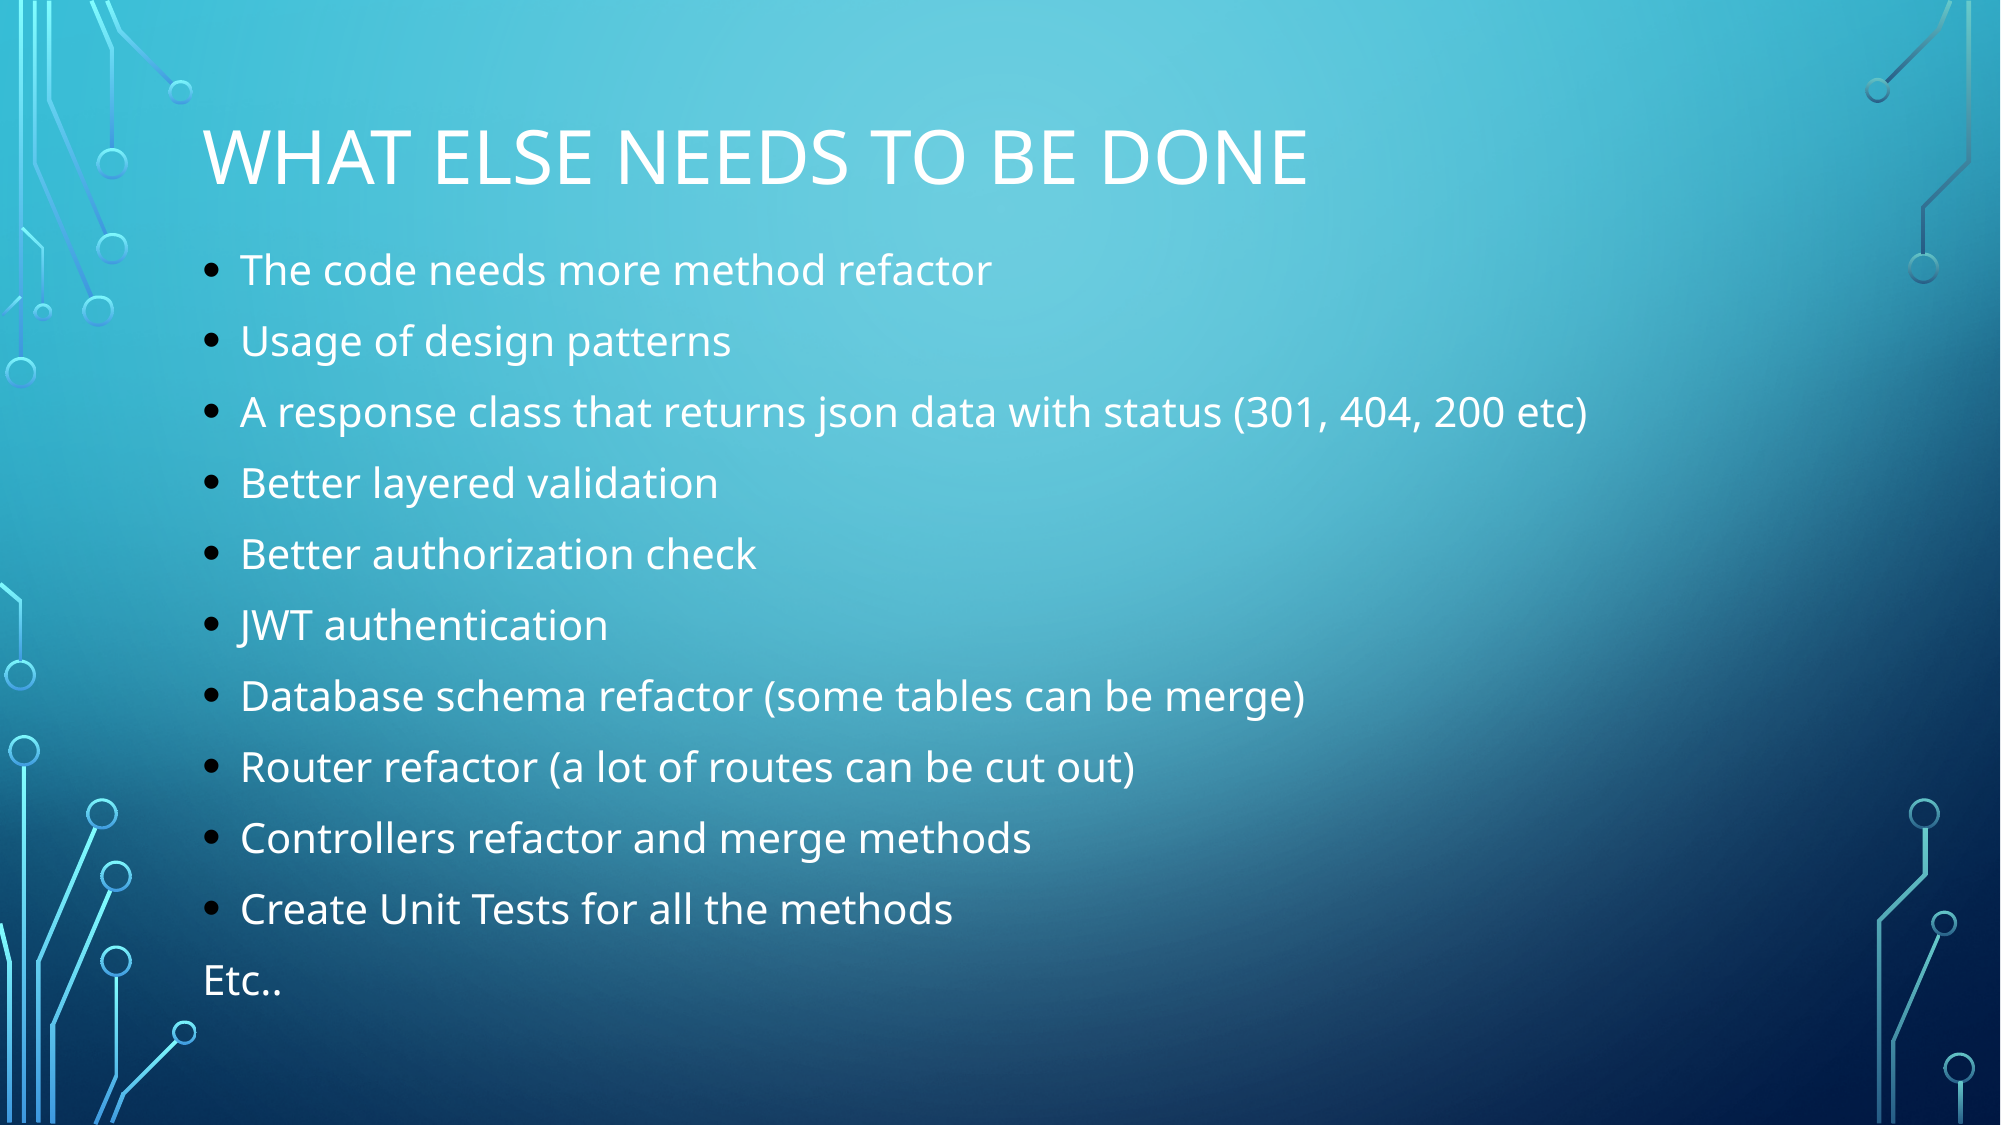

# What else needs to be done
The code needs more method refactor
Usage of design patterns
A response class that returns json data with status (301, 404, 200 etc)
Better layered validation
Better authorization check
JWT authentication
Database schema refactor (some tables can be merge)
Router refactor (a lot of routes can be cut out)
Controllers refactor and merge methods
Create Unit Tests for all the methods
Etc..